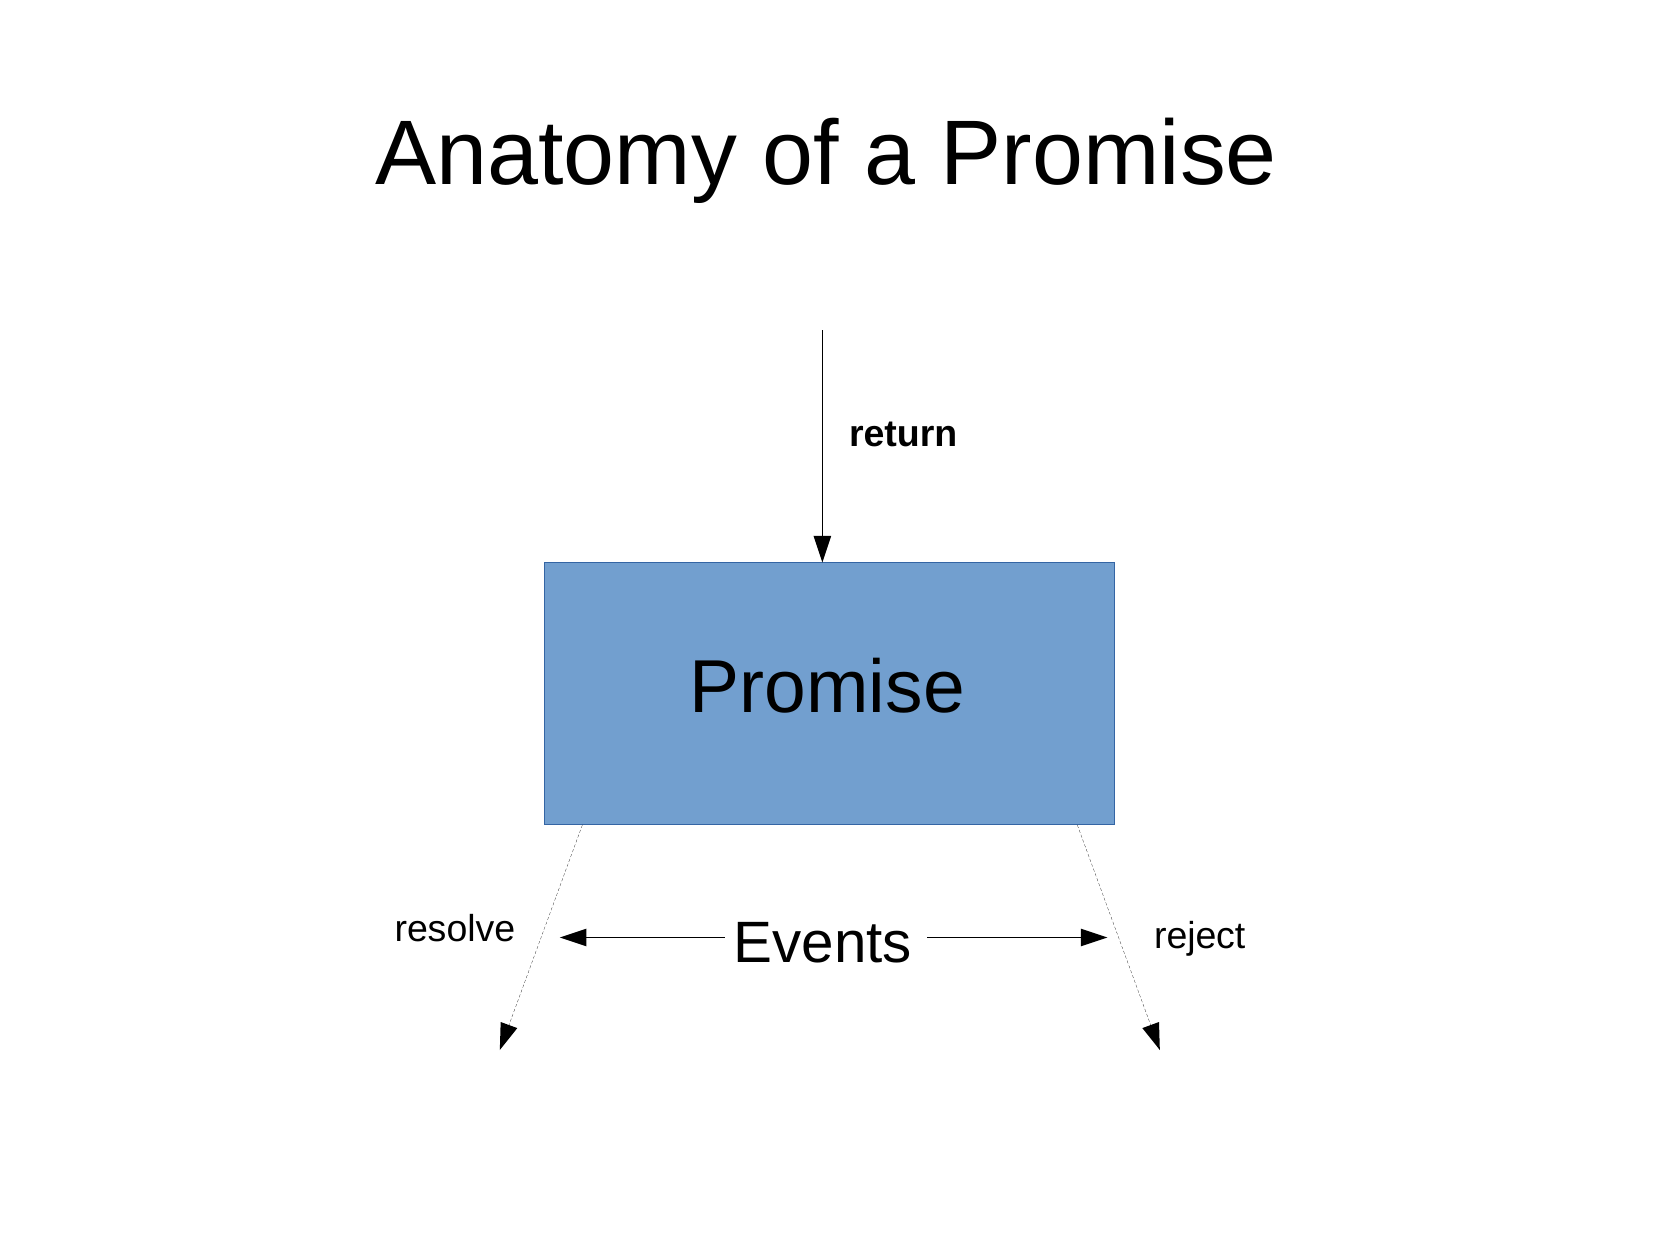

# Anatomy of a Promise
return
Promise
resolve
Events
reject